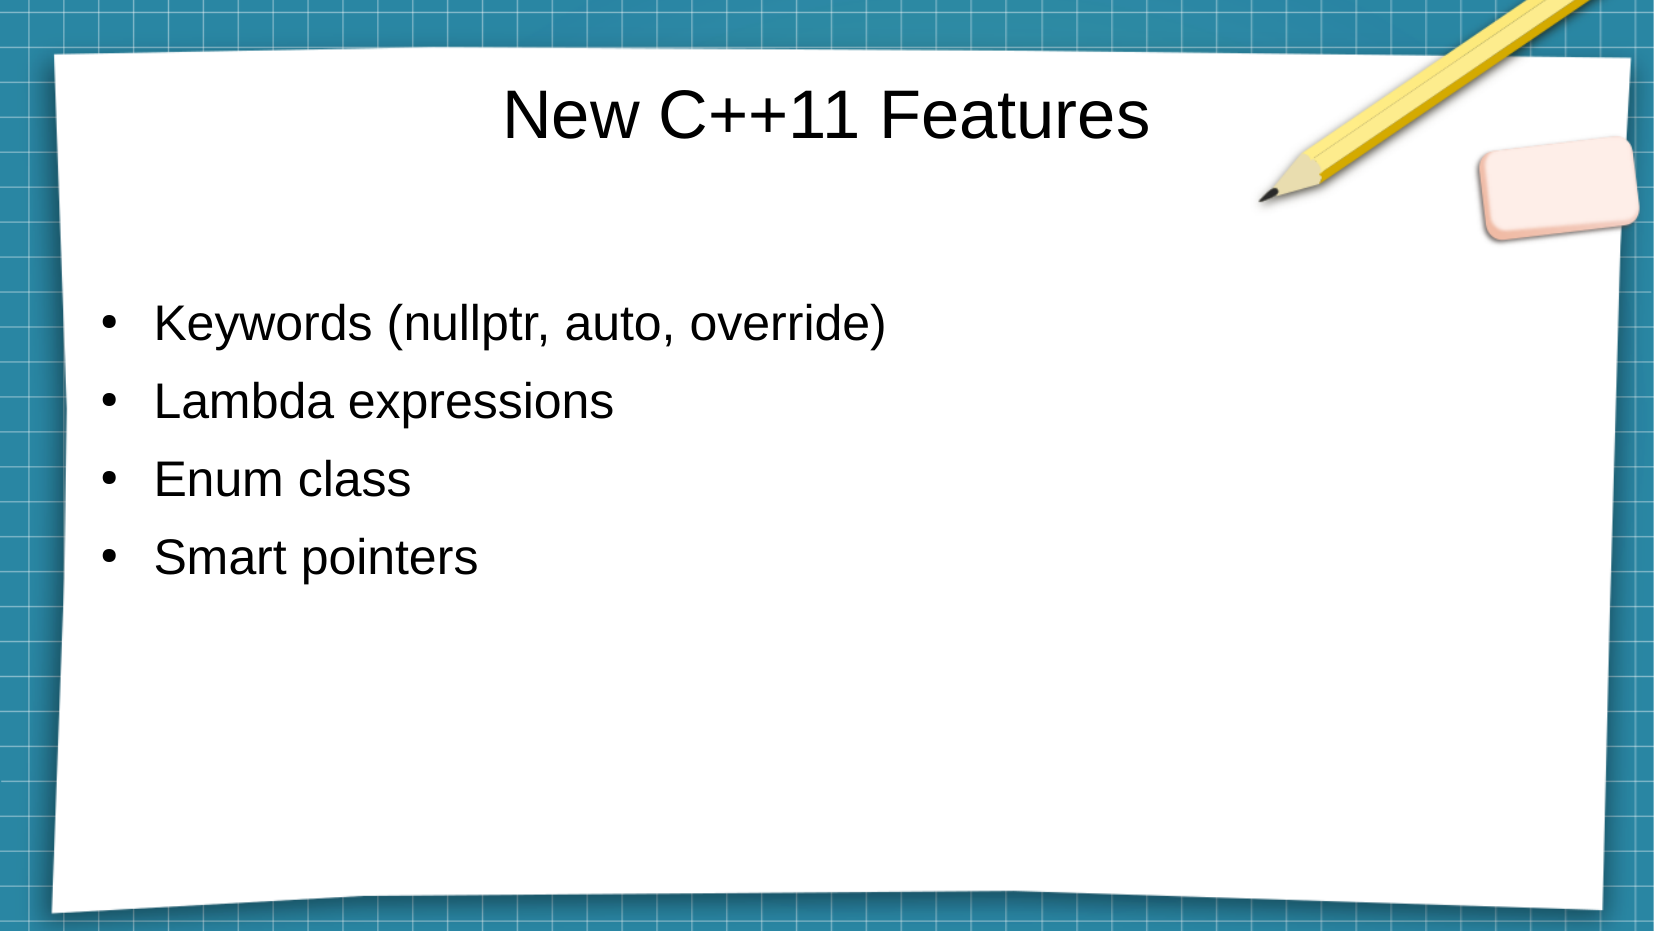

# New C++11 Features
Keywords (nullptr, auto, override)
Lambda expressions
Enum class
Smart pointers